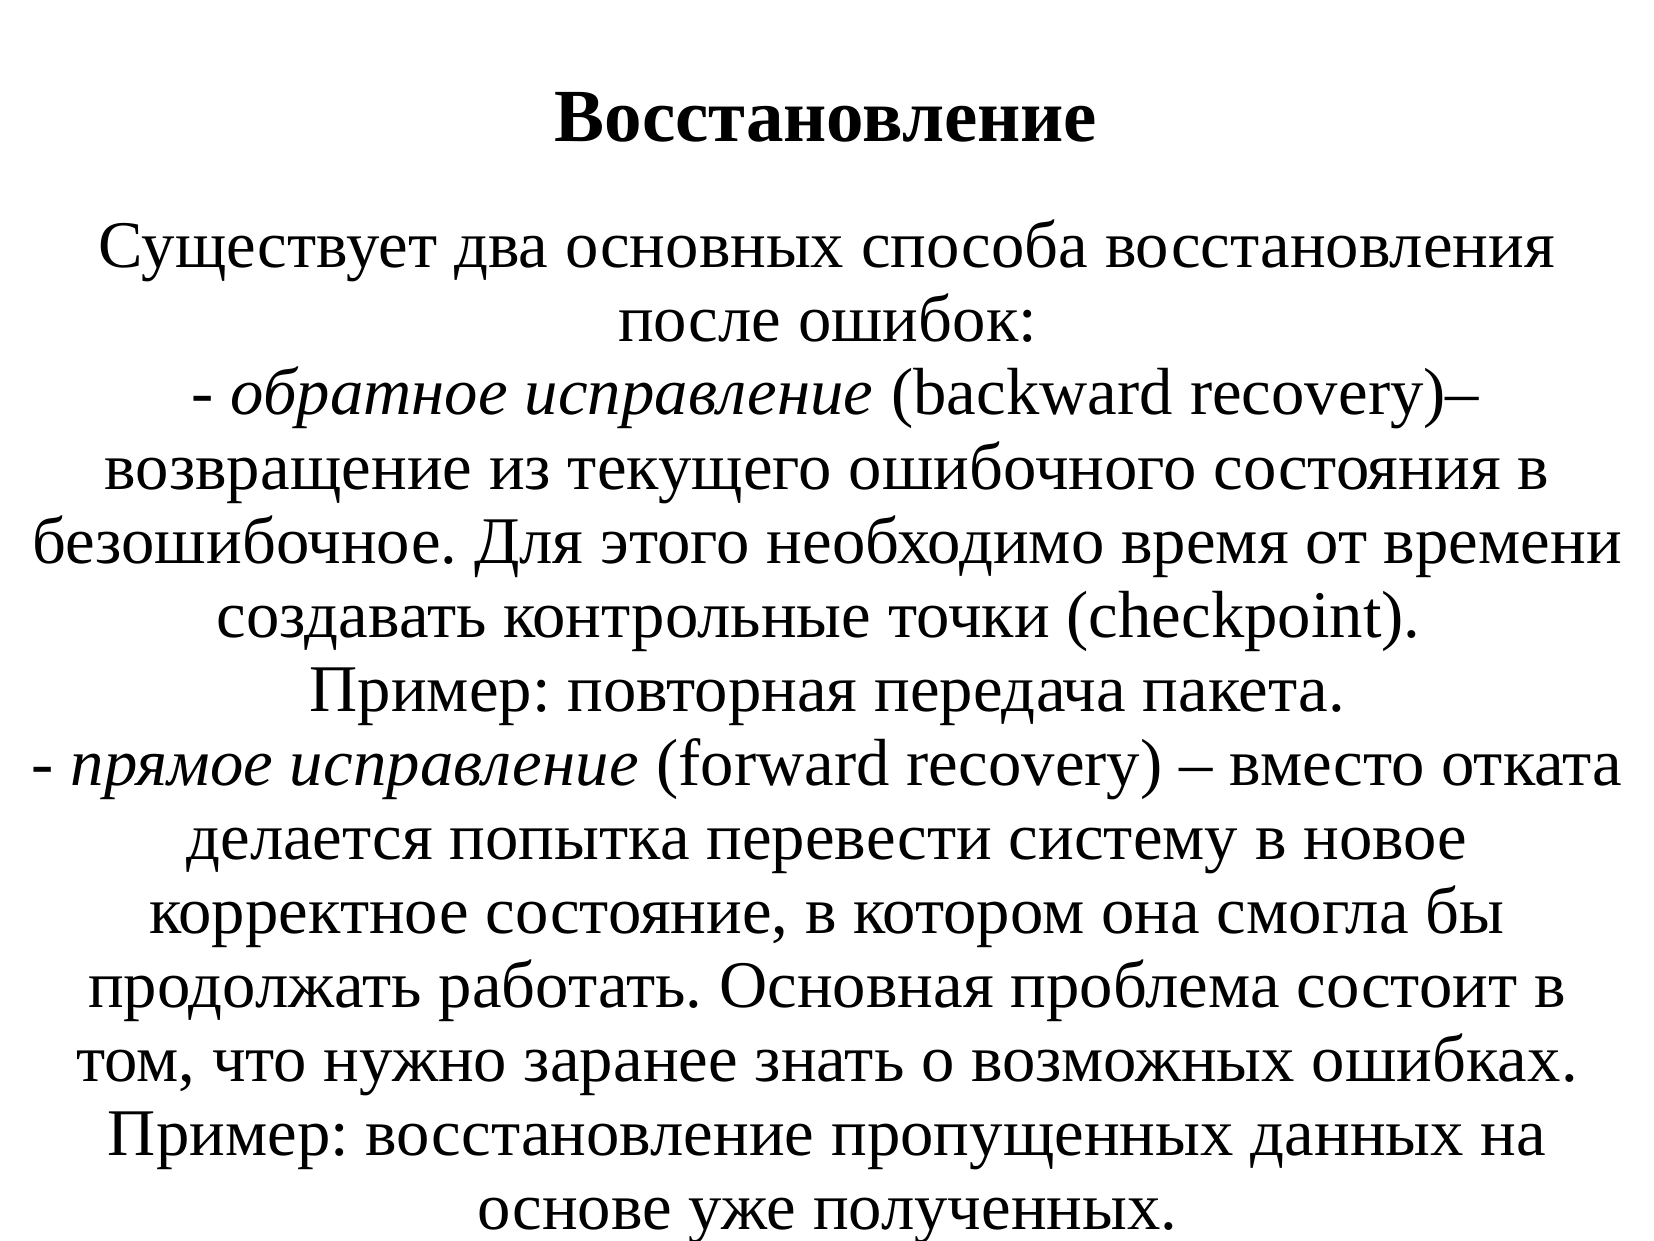

# Восстановление
Существует два основных способа восстановления после ошибок:
 - обратное исправление (backward recovery)– возвращение из текущего ошибочного состояния в безошибочное. Для этого необходимо время от времени создавать контрольные точки (checkpoint).
Пример: повторная передача пакета.
- прямое исправление (forward recovery) – вместо отката делается попытка перевести систему в новое корректное состояние, в котором она смогла бы продолжать работать. Основная проблема состоит в том, что нужно заранее знать о возможных ошибках.
Пример: восстановление пропущенных данных на основе уже полученных.